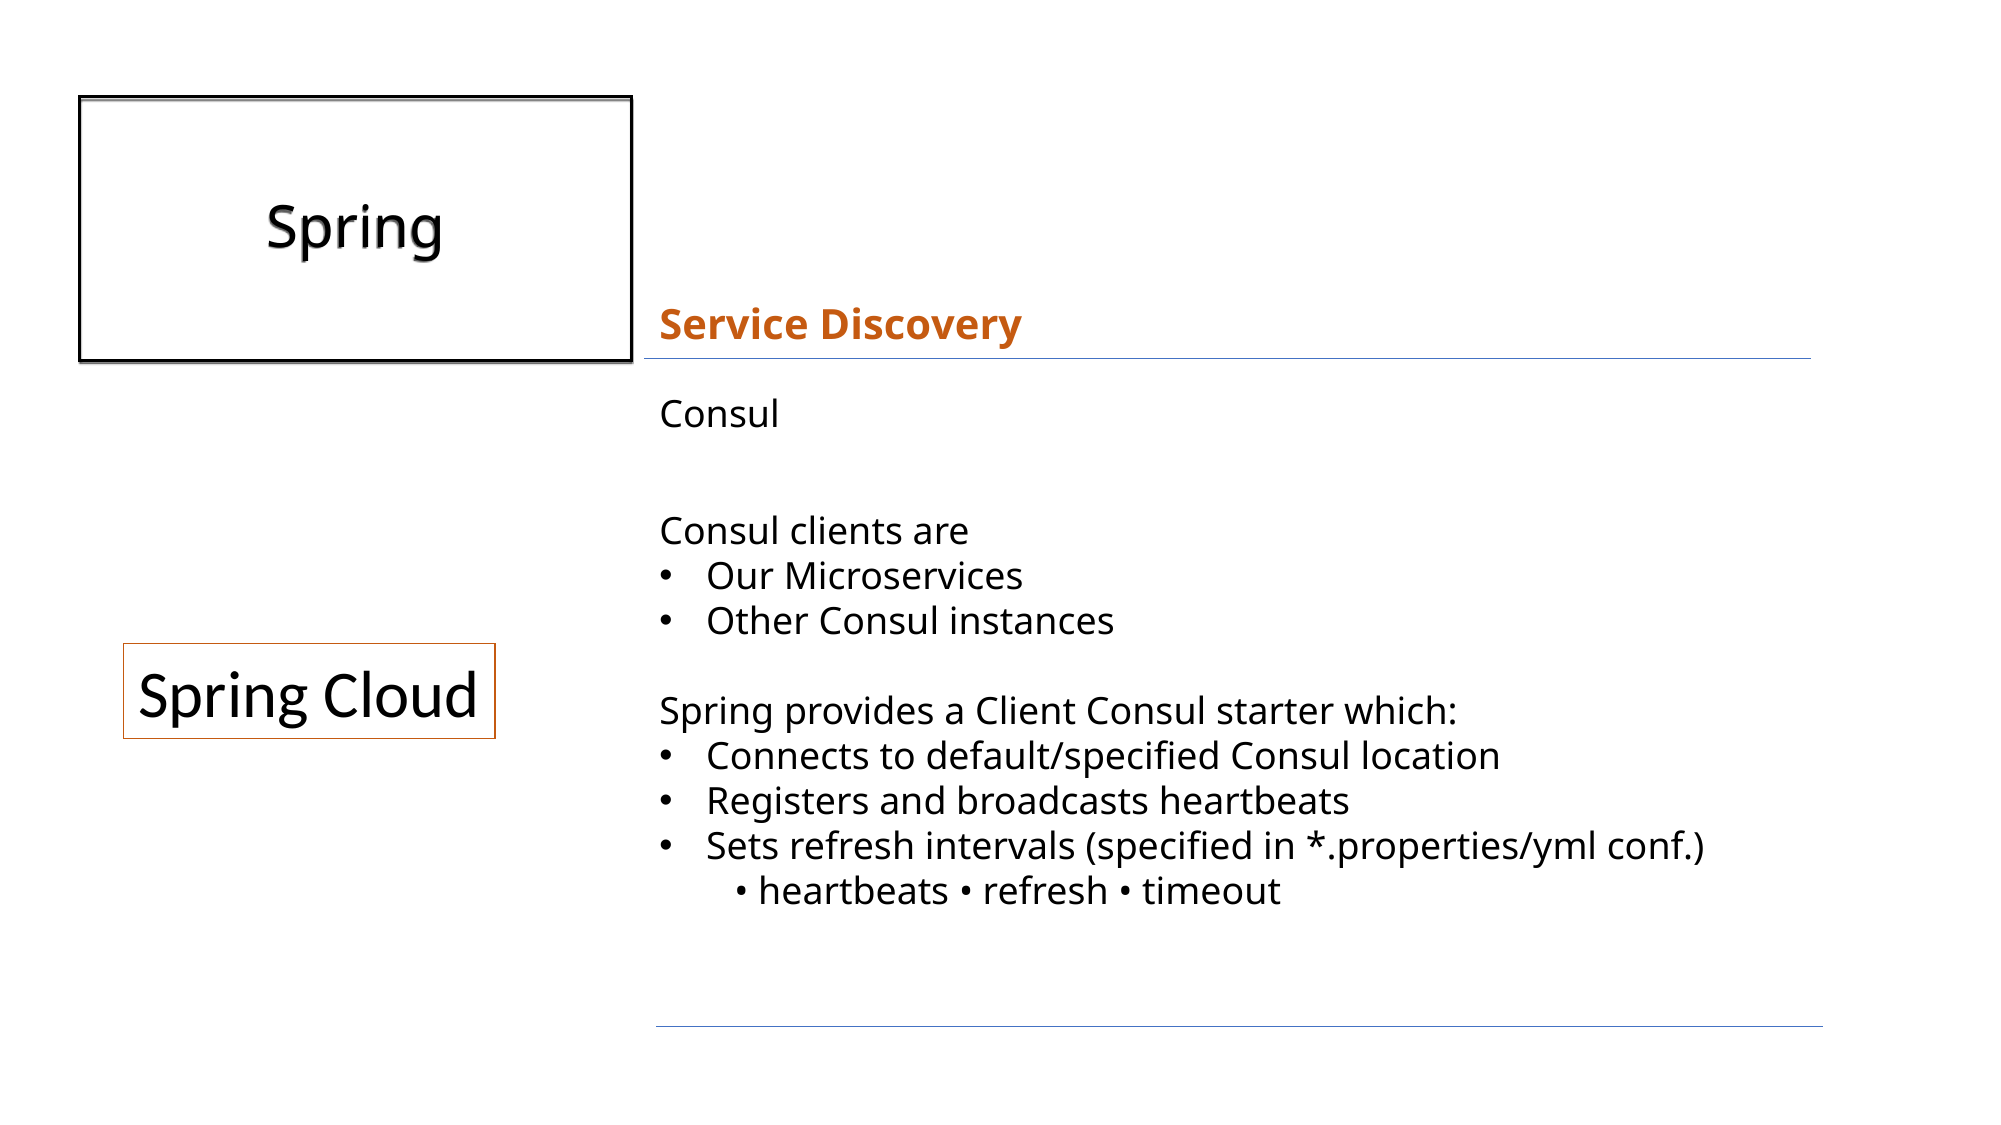

# Spring
Service Discovery
Consul
Consul clients are
Our Microservices
Other Consul instances
Spring provides a Client Consul starter which:
Connects to default/specified Consul location
Registers and broadcasts heartbeats
Sets refresh intervals (specified in *.properties/yml conf.)
 	• heartbeats • refresh • timeout
Spring Cloud